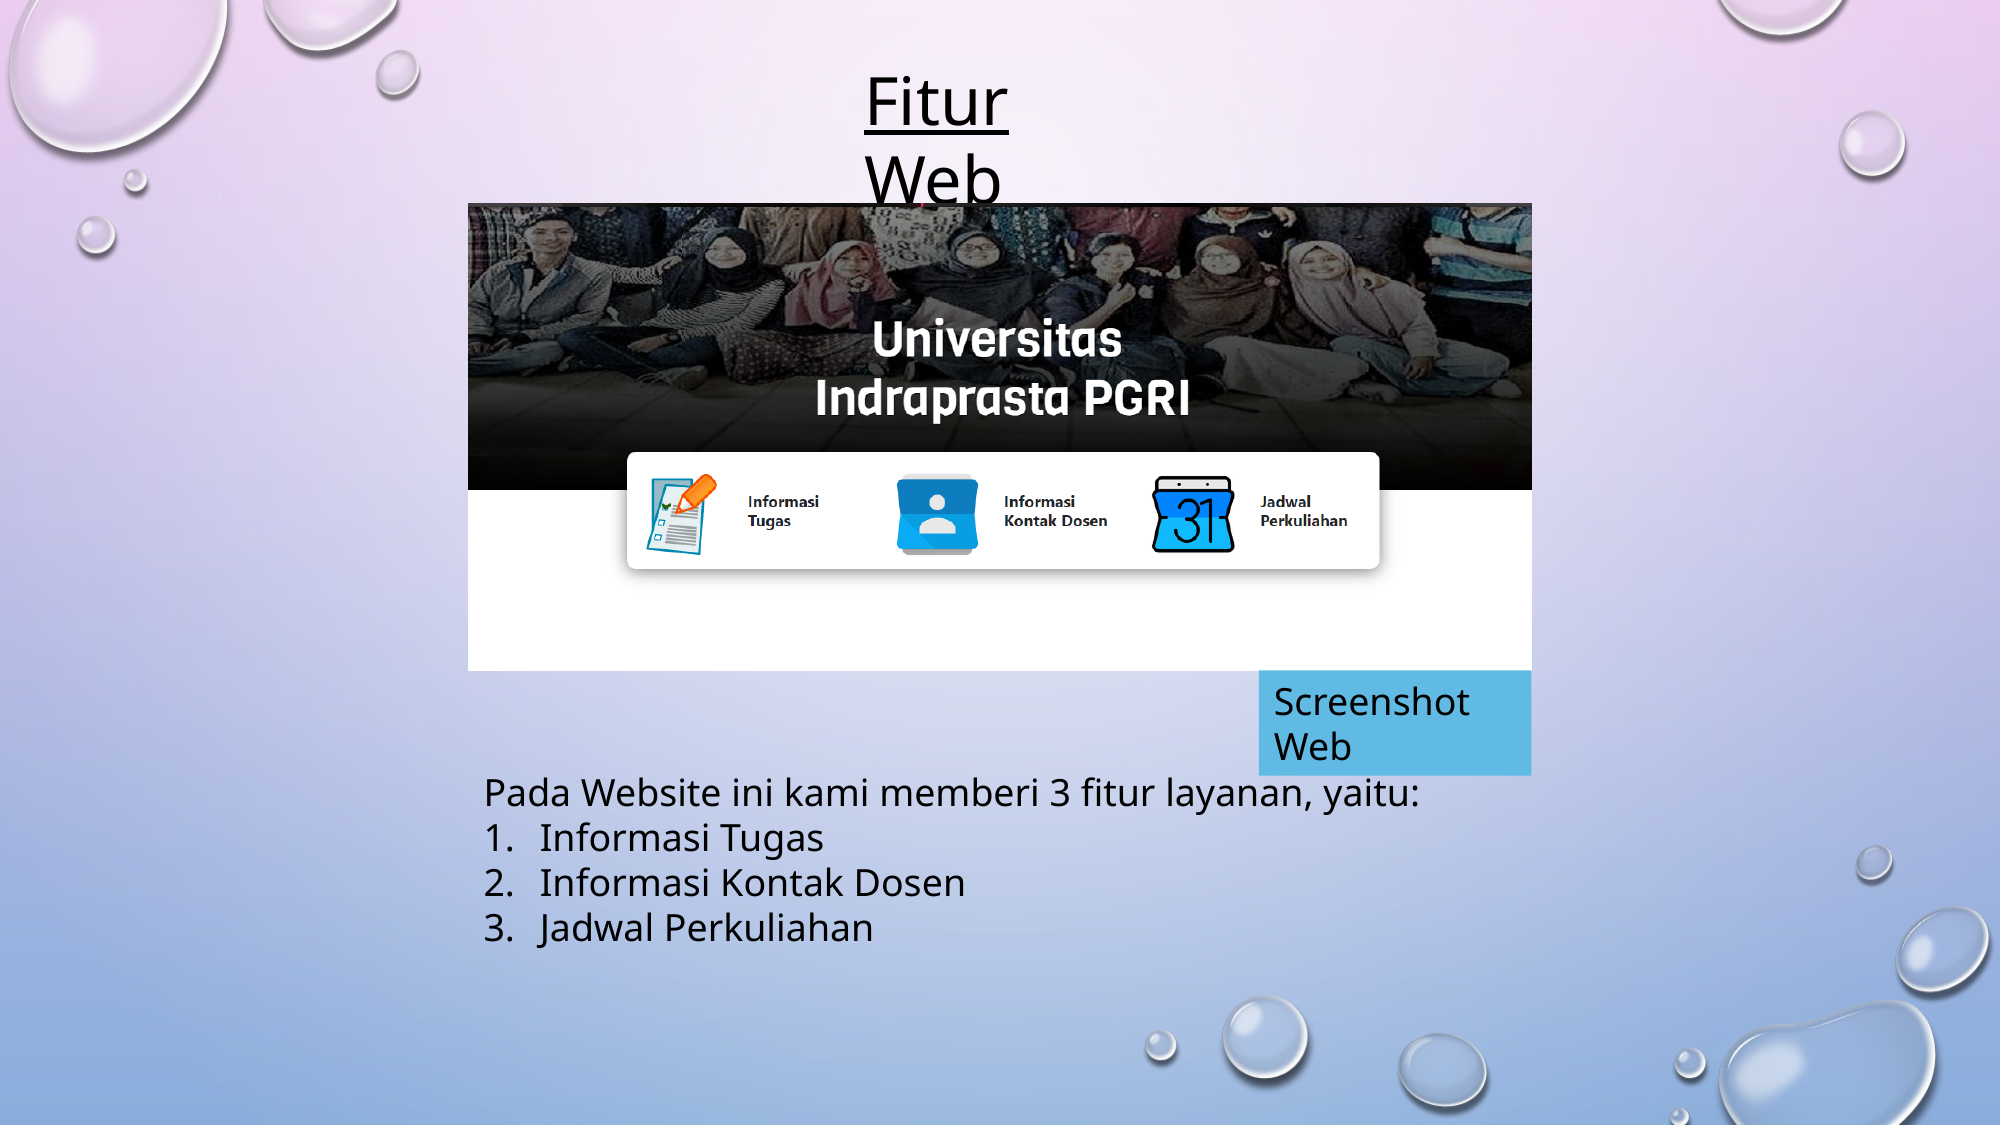

Fitur Web
Screenshot Web
Pada Website ini kami memberi 3 fitur layanan, yaitu:
Informasi Tugas
Informasi Kontak Dosen
Jadwal Perkuliahan